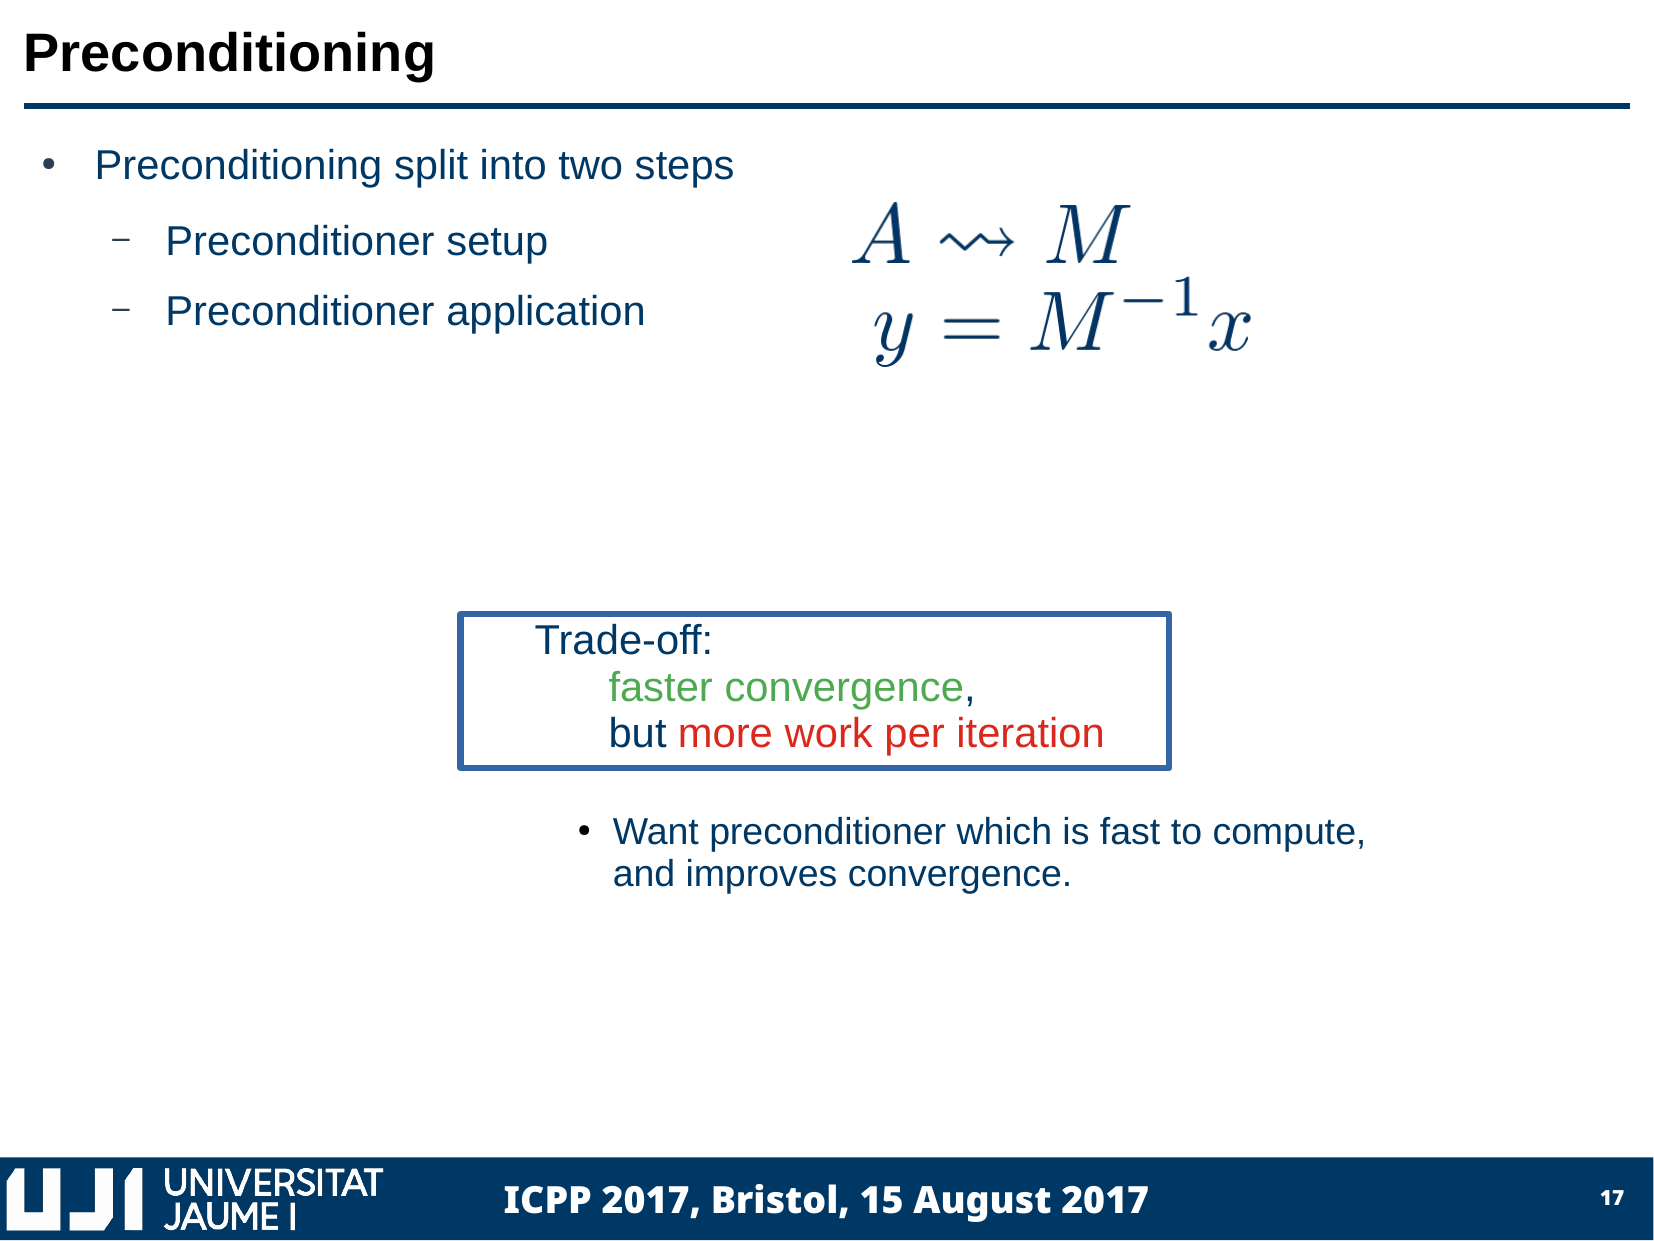

# Preconditioning
Preconditioning split into two steps
Preconditioner setup
Preconditioner application
Trade-off:
	faster convergence,
	but more work per iteration
Want preconditioner which is fast to compute,
and improves convergence.
ICPP 2017, Bristol, 15 August 2017
17